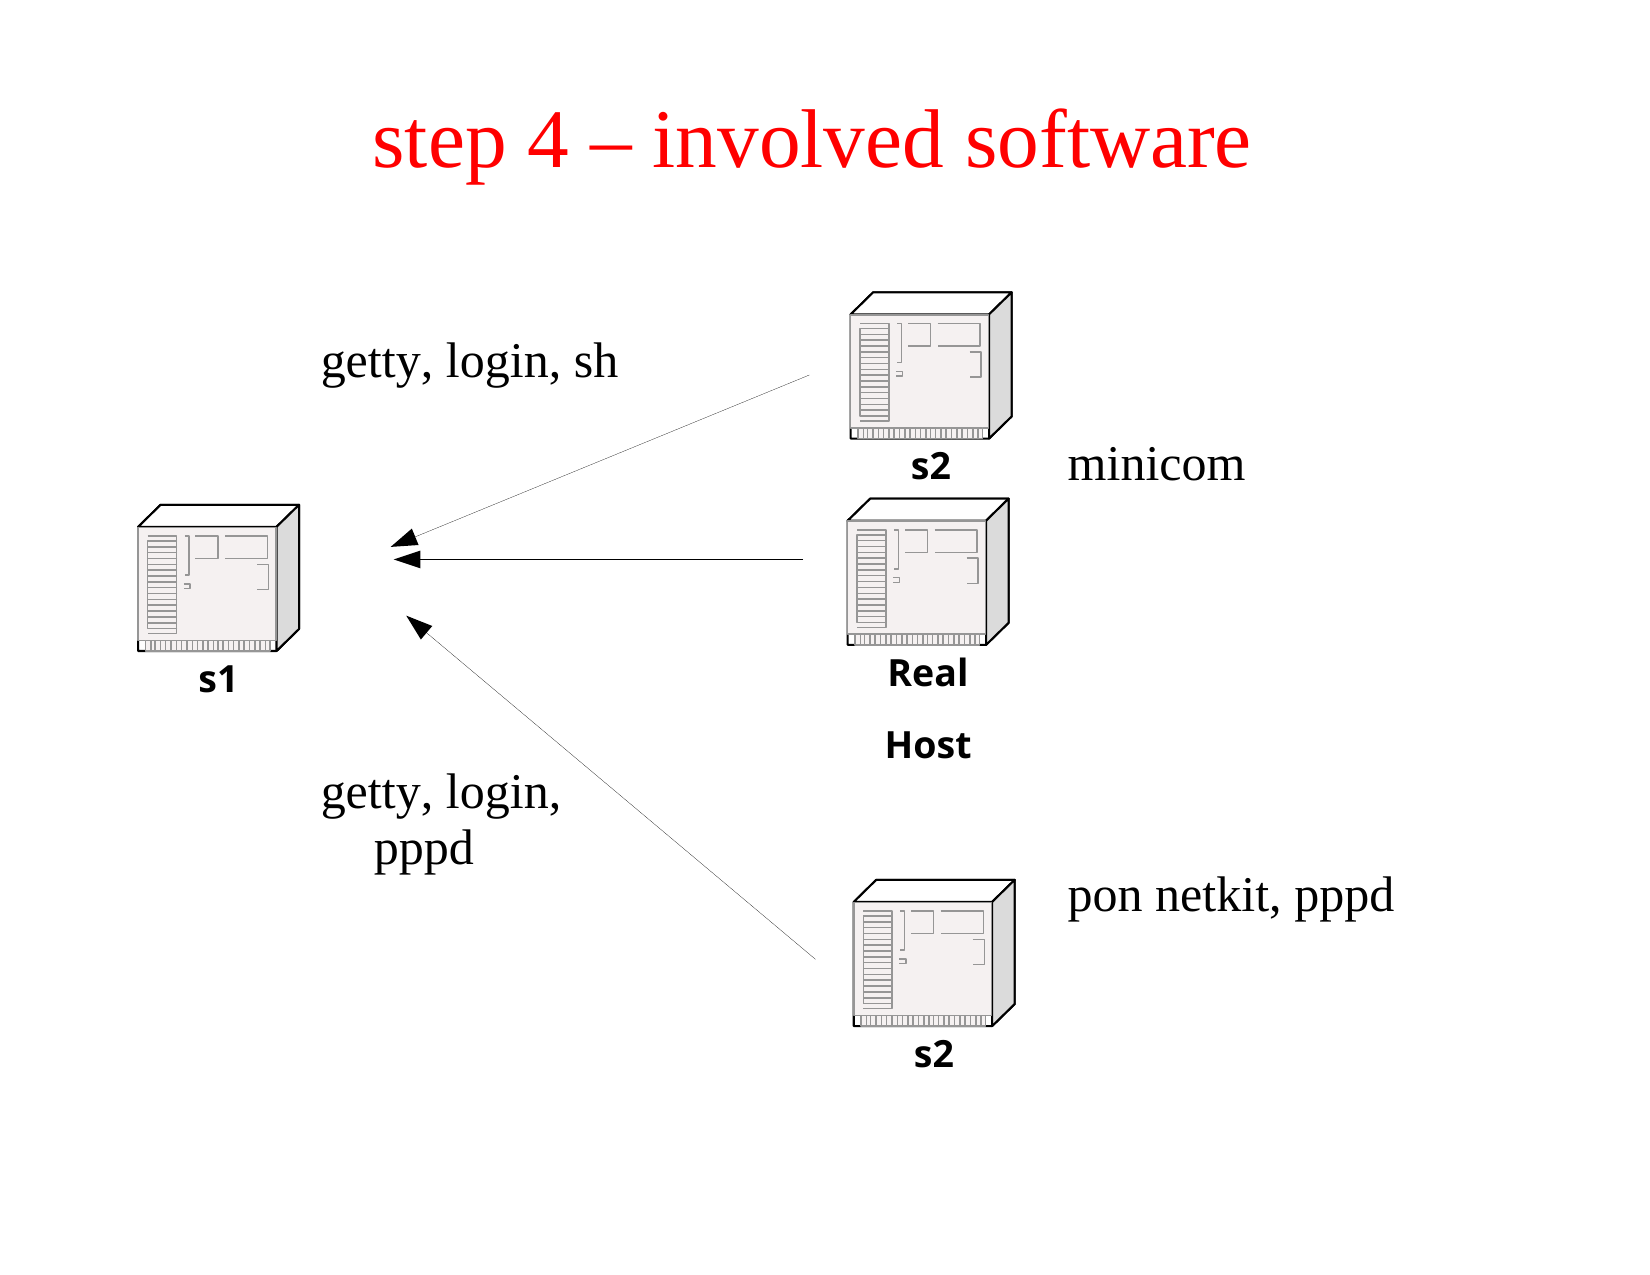

step 4 – involved software
s2
getty, login, sh
getty, login, pppd
minicom
pon netkit, pppd
Real
Host
s1
s2